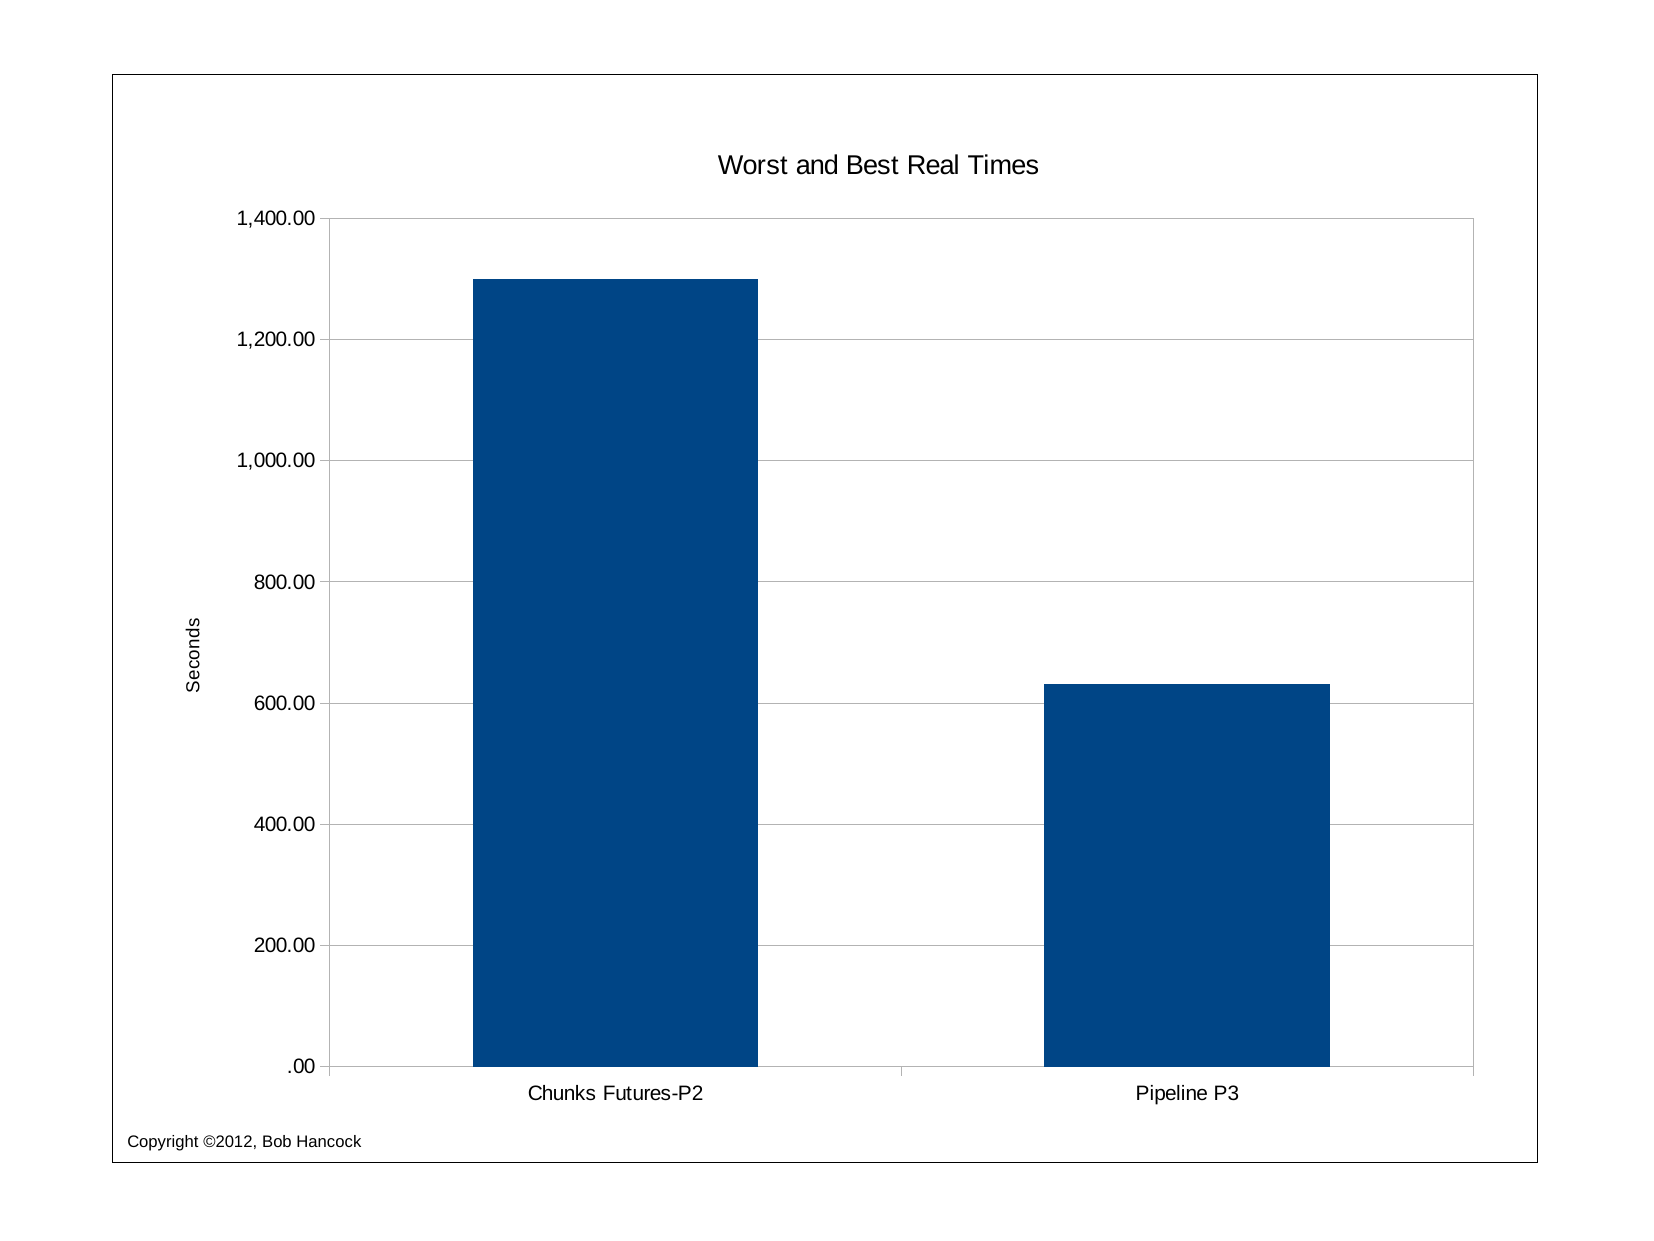

### Chart: Worst and Best Real Times
| Category | Row 2 |
|---|---|
| Chunks Futures-P2 | 1300.85333333333 |
| Pipeline P3 | 630.77 |Copyright ©2012, Bob Hancock